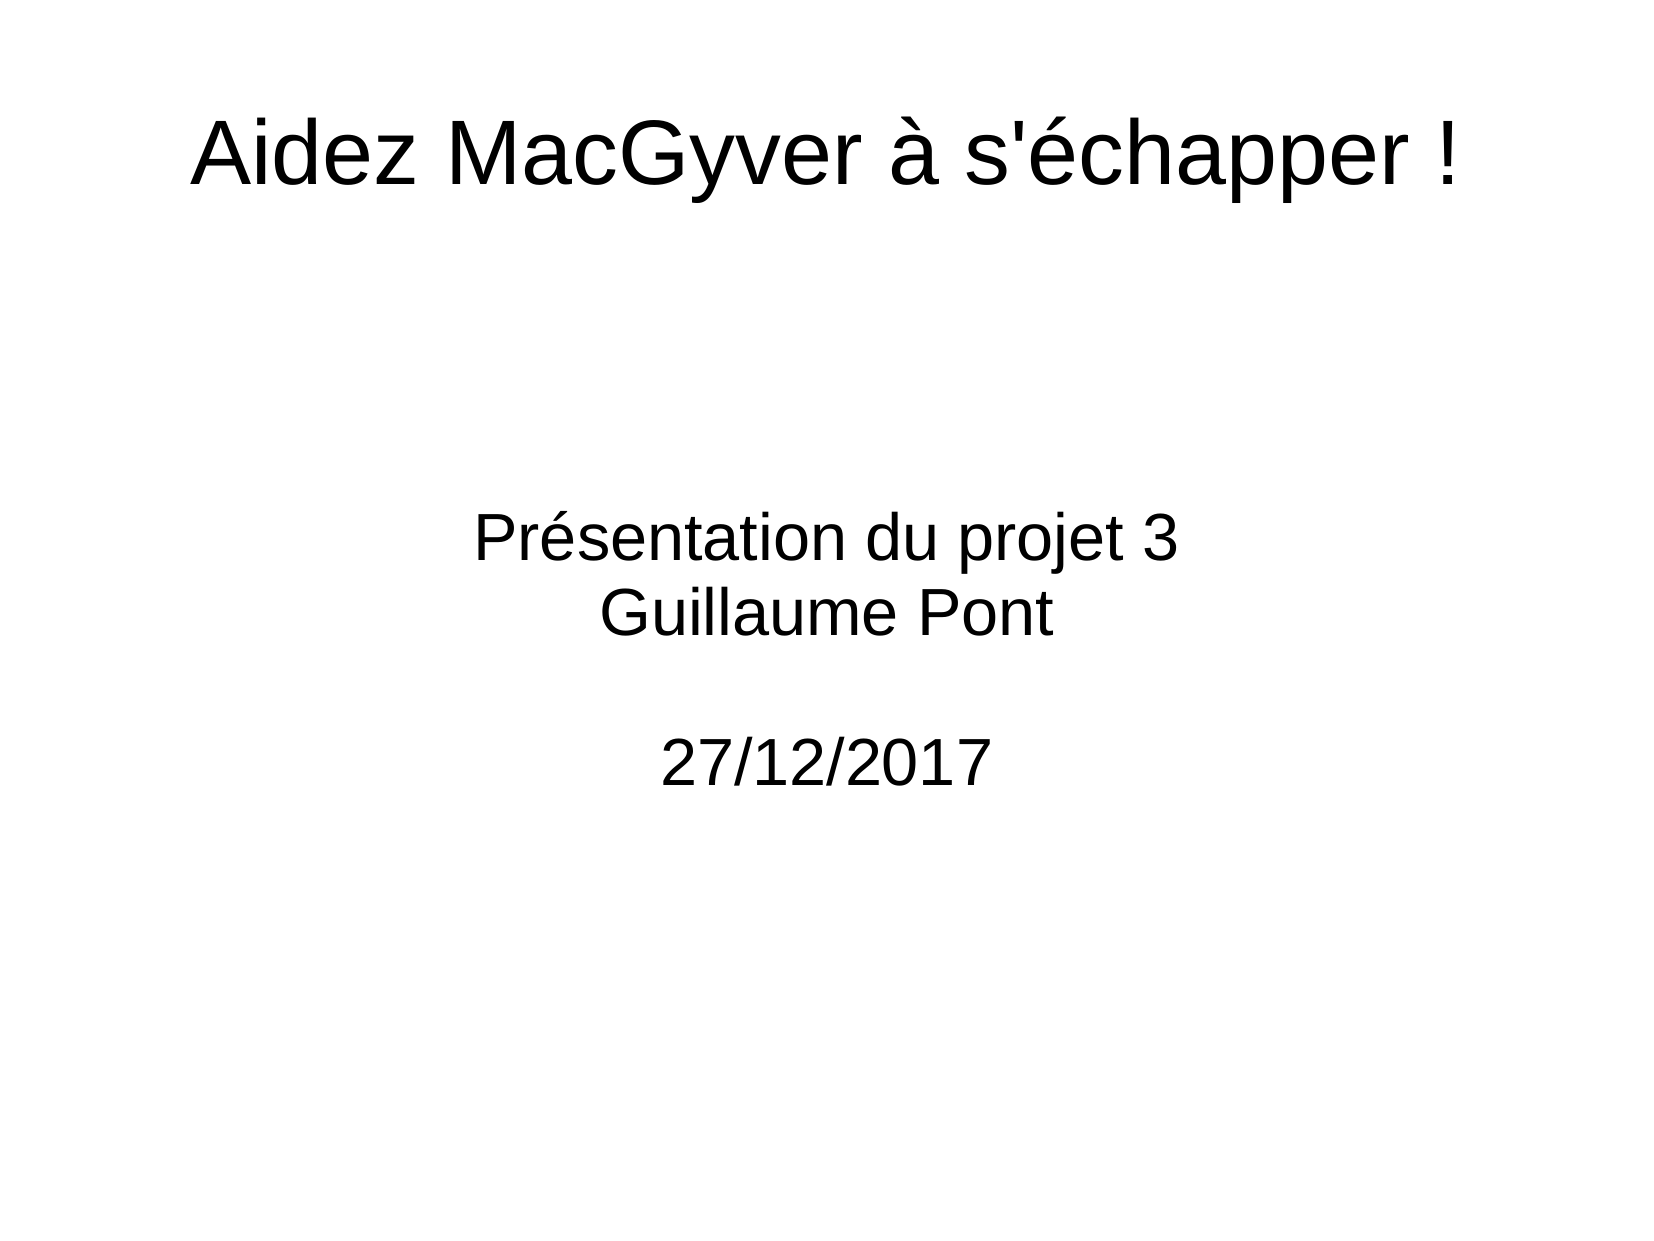

# Aidez MacGyver à s'échapper !
Présentation du projet 3
Guillaume Pont
27/12/2017